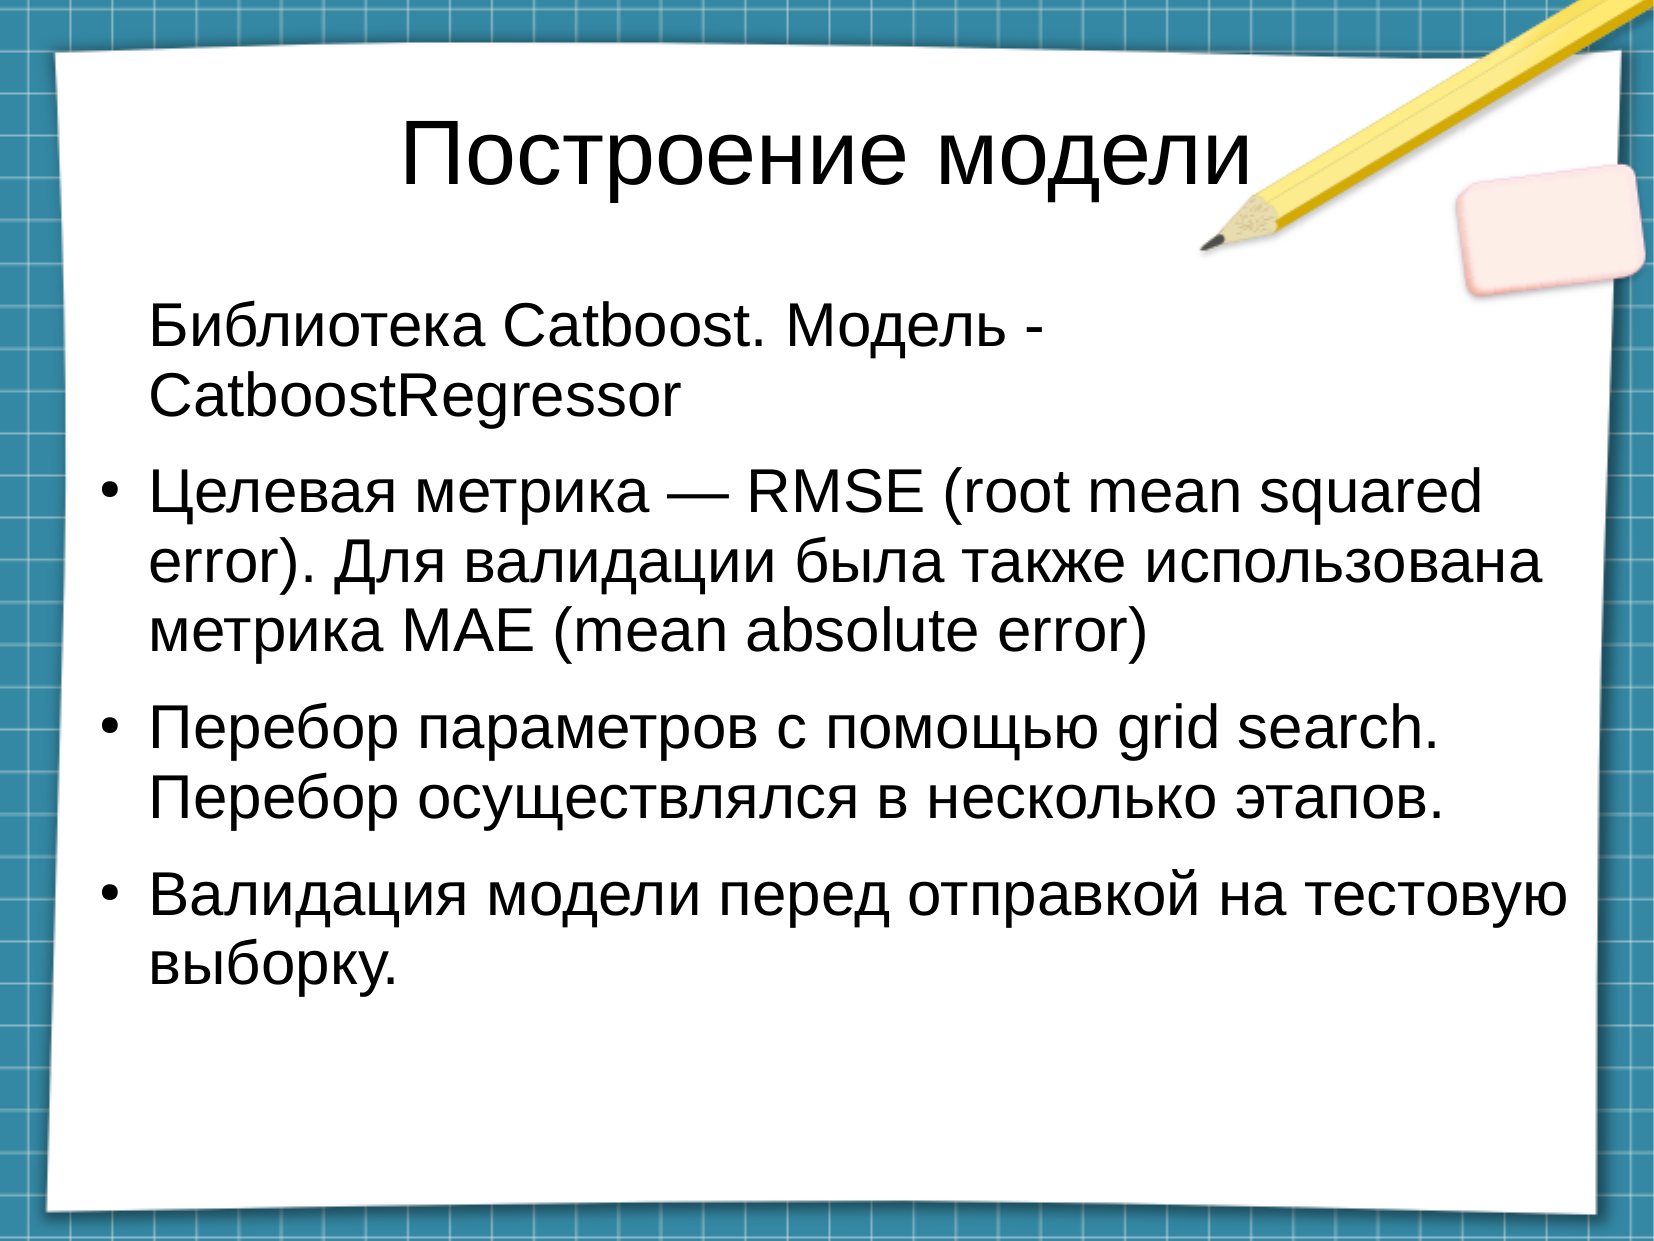

# Построение модели
Библиотека Catboost. Модель - CatboostRegressor
Целевая метрика — RMSE (root mean squared error). Для валидации была также использована метрика MAE (mean absolute error)
Перебор параметров с помощью grid search. Перебор осуществлялся в несколько этапов.
Валидация модели перед отправкой на тестовую выборку.